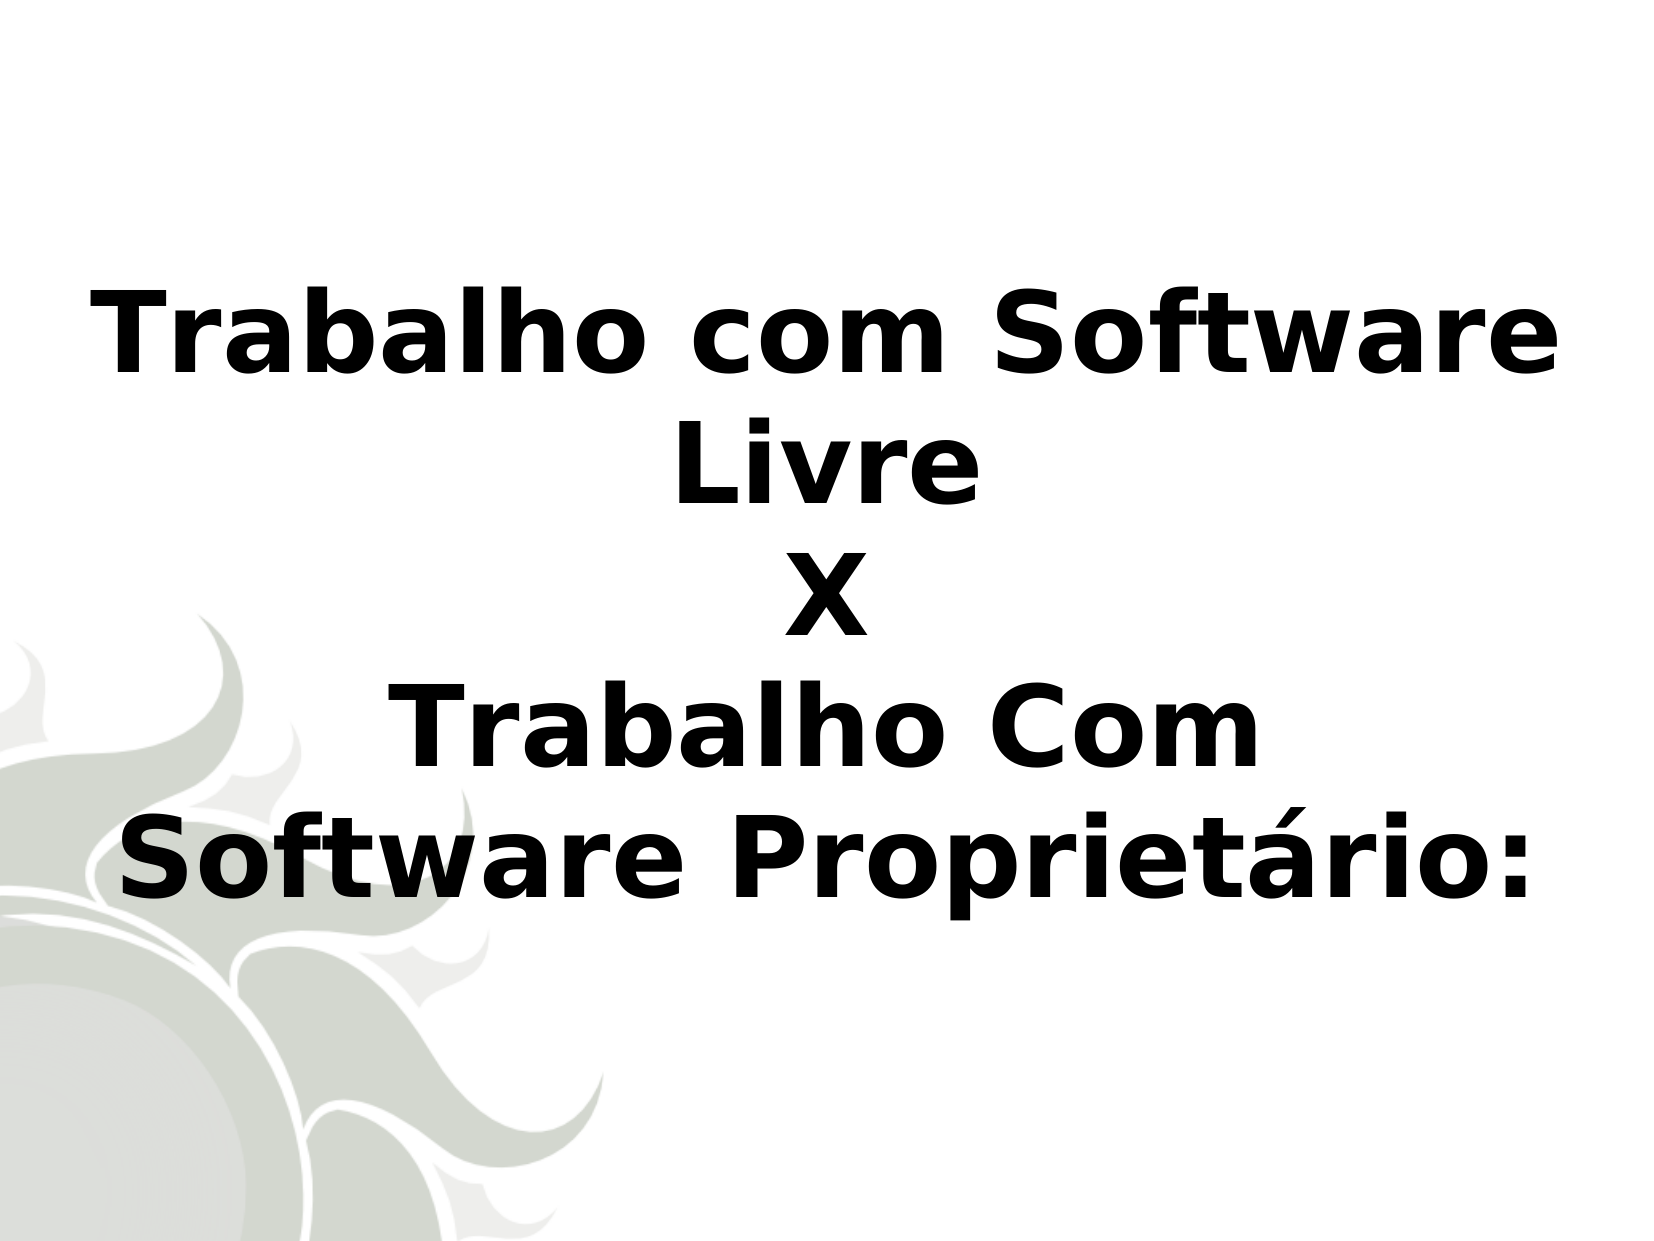

# Trabalho com Software Livre X Trabalho Com Software Proprietário: